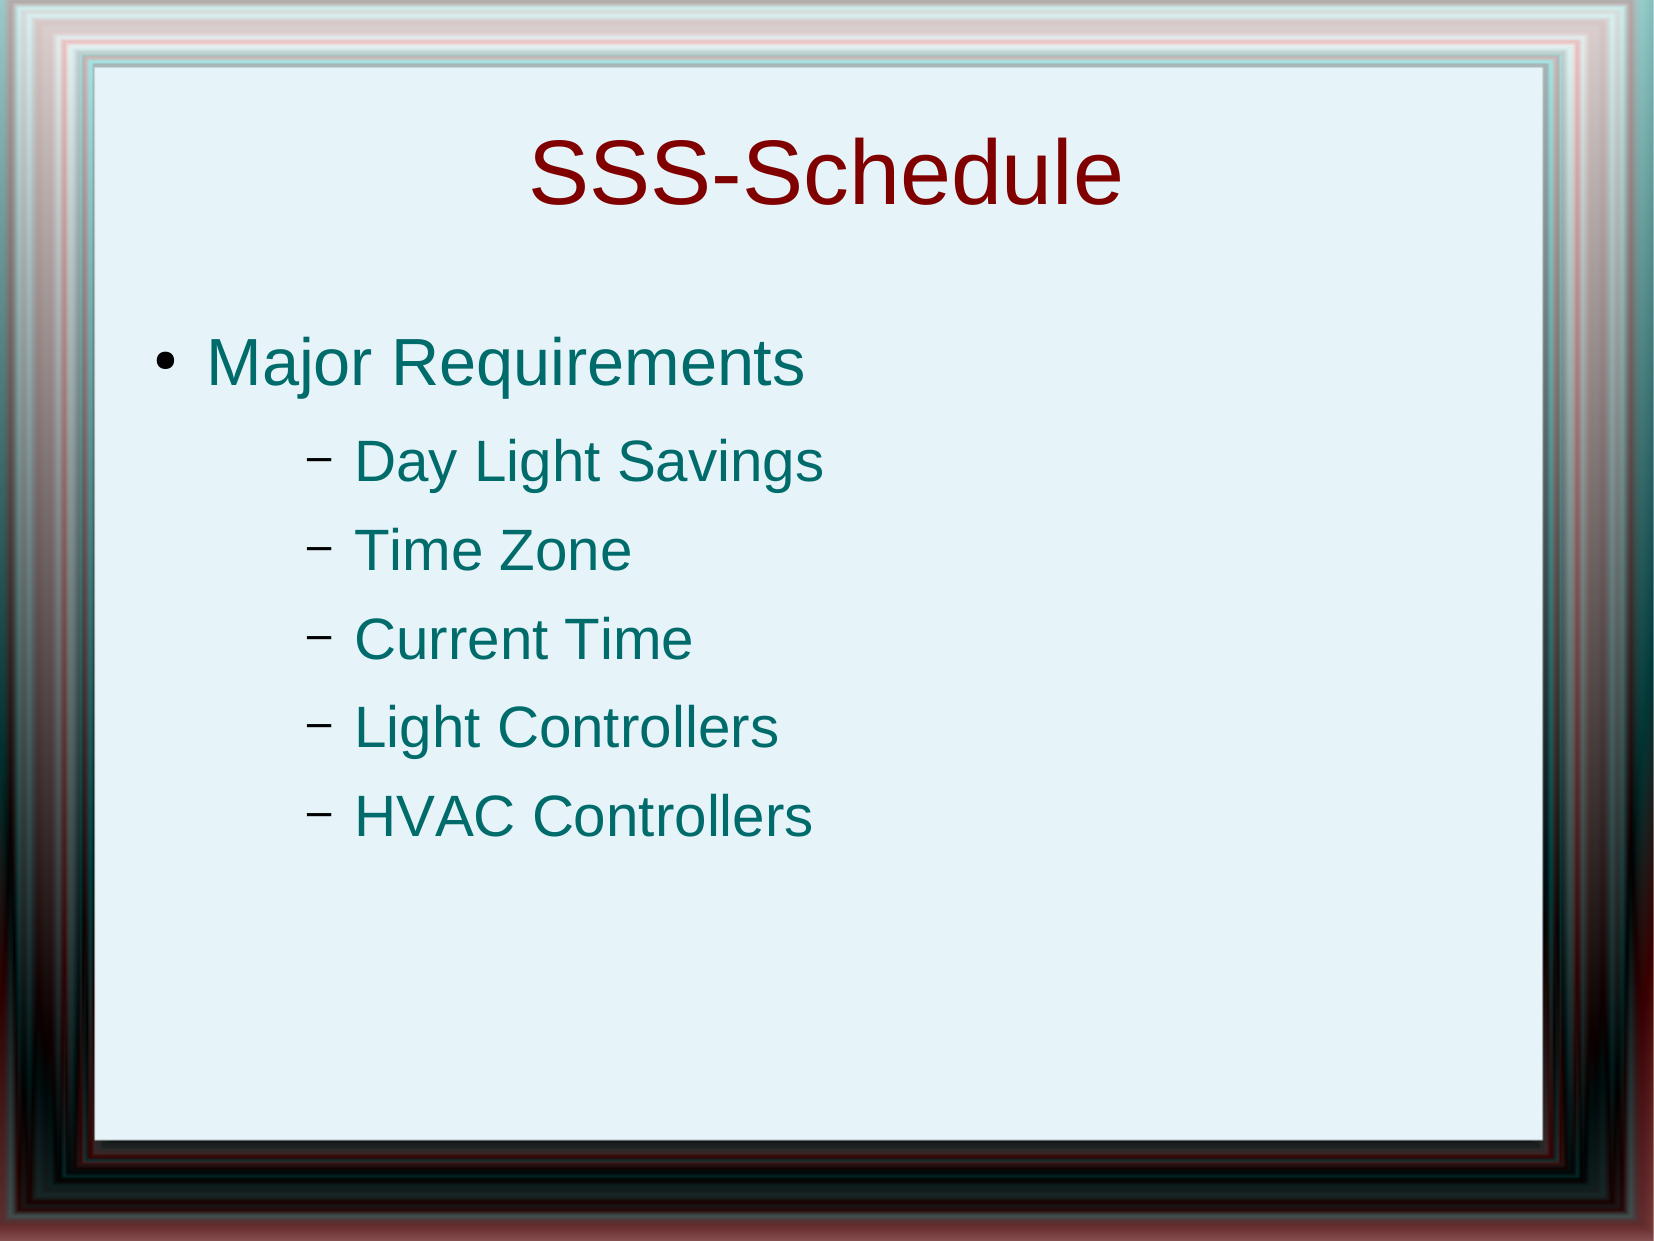

# SSS-Schedule
Major Requirements
Day Light Savings
Time Zone
Current Time
Light Controllers
HVAC Controllers